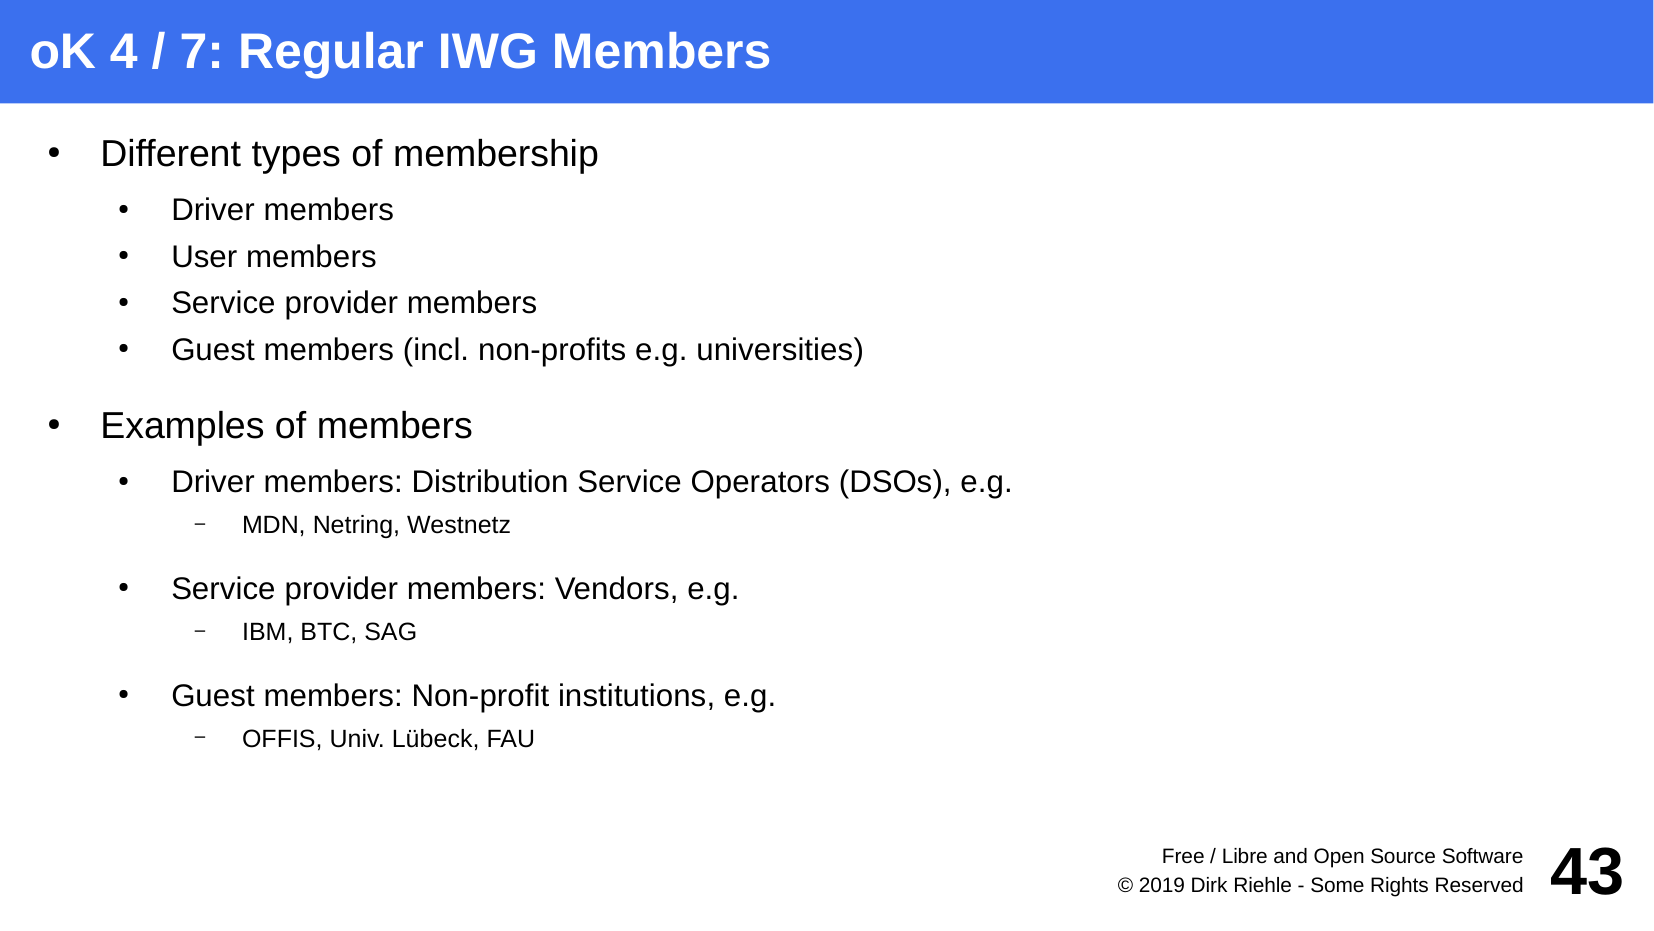

# oK 4 / 7: Regular IWG Members
Different types of membership
Driver members
User members
Service provider members
Guest members (incl. non-profits e.g. universities)
Examples of members
Driver members: Distribution Service Operators (DSOs), e.g.
MDN, Netring, Westnetz
Service provider members: Vendors, e.g.
IBM, BTC, SAG
Guest members: Non-profit institutions, e.g.
OFFIS, Univ. Lübeck, FAU
Free / Libre and Open Source Software
43
© 2019 Dirk Riehle - Some Rights Reserved